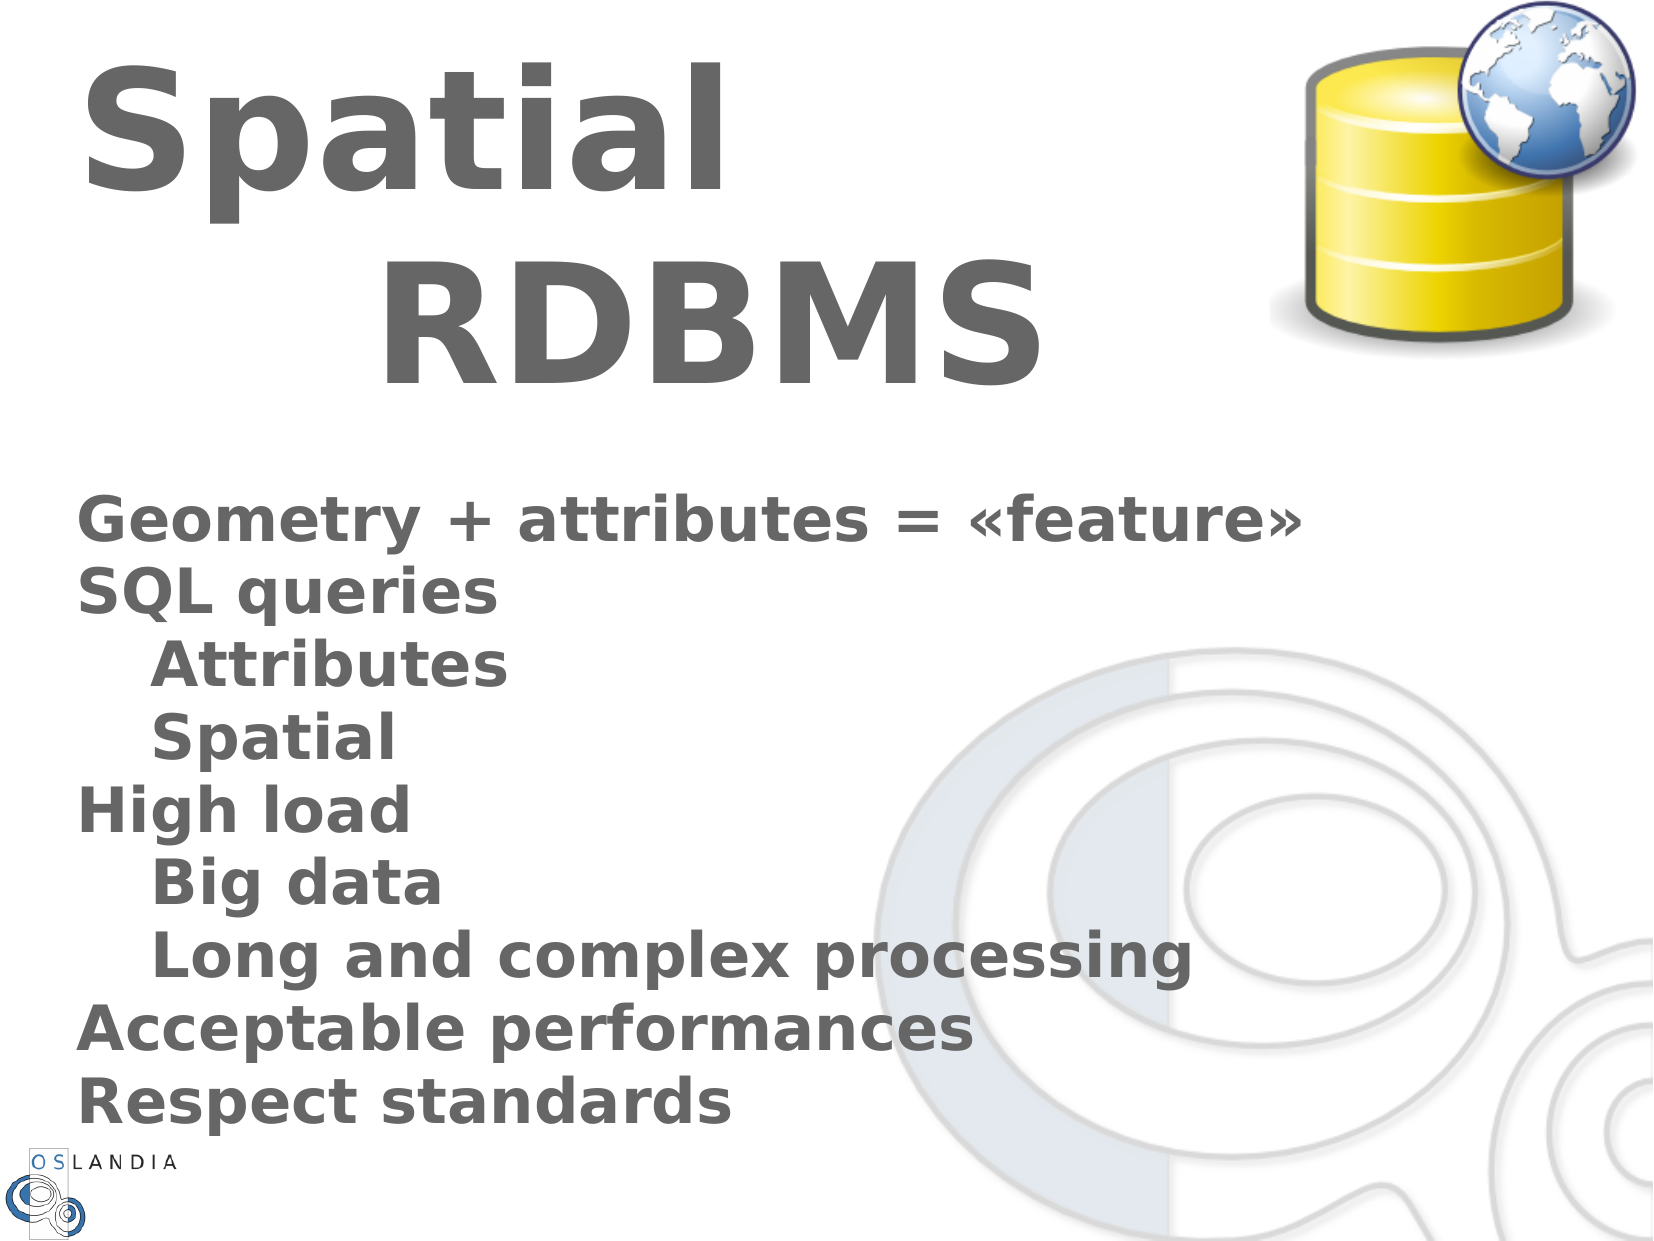

# Spatial RDBMS
Geometry + attributes = «feature»
SQL queries
	Attributes
	Spatial
High load
	Big data
	Long and complex processing
Acceptable performances
Respect standards